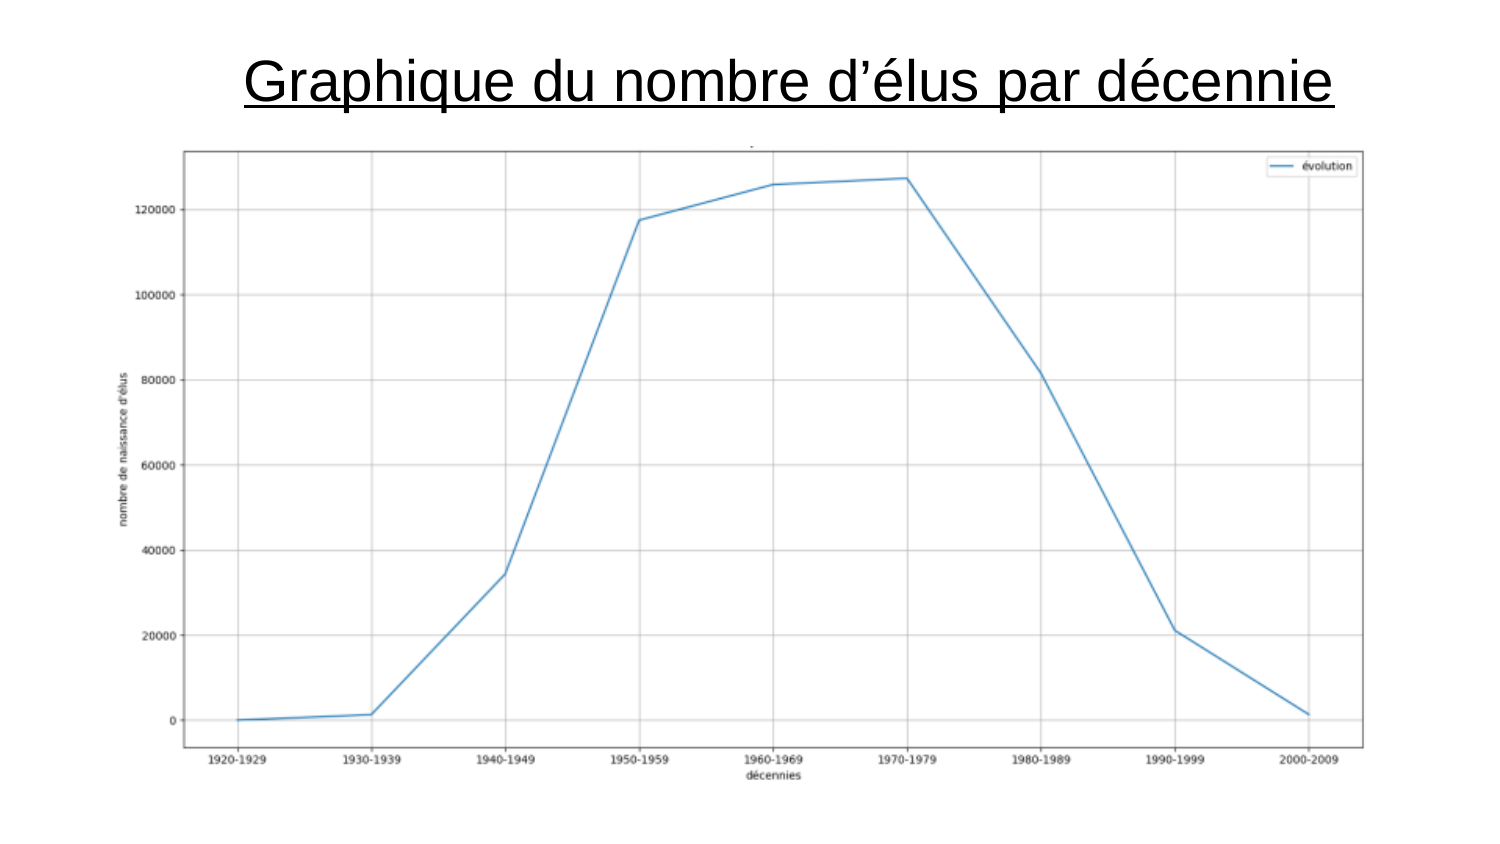

# Graphique du nombre d’élus par décennie